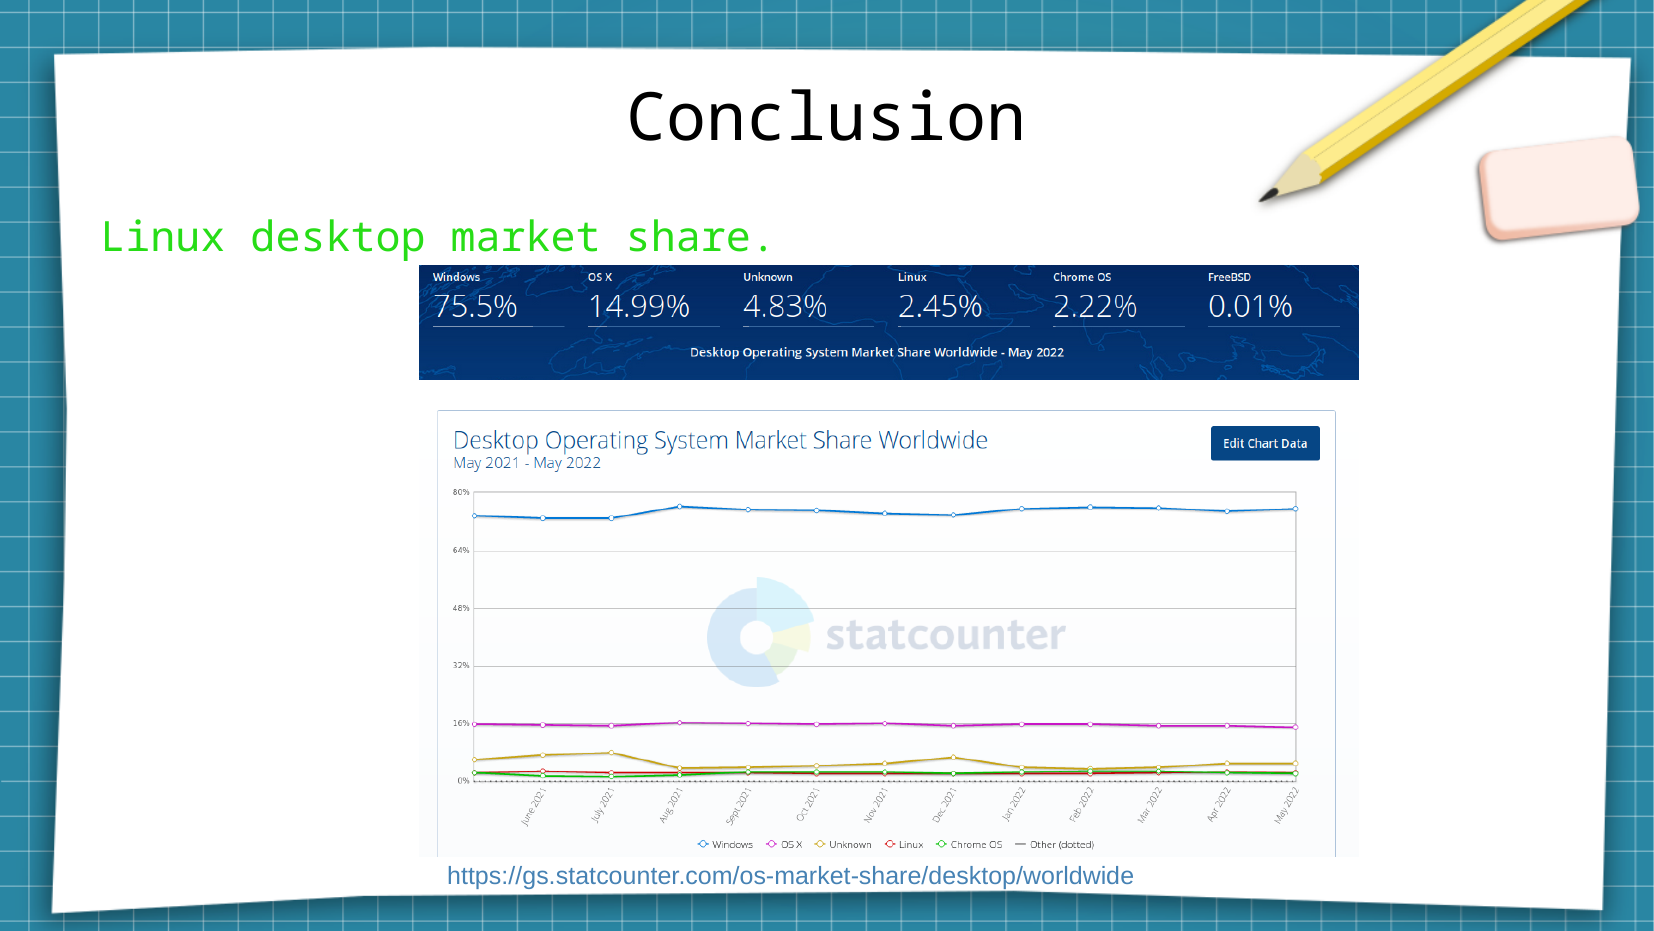

# Conclusion
Linux desktop market share.
https://gs.statcounter.com/os-market-share/desktop/worldwide